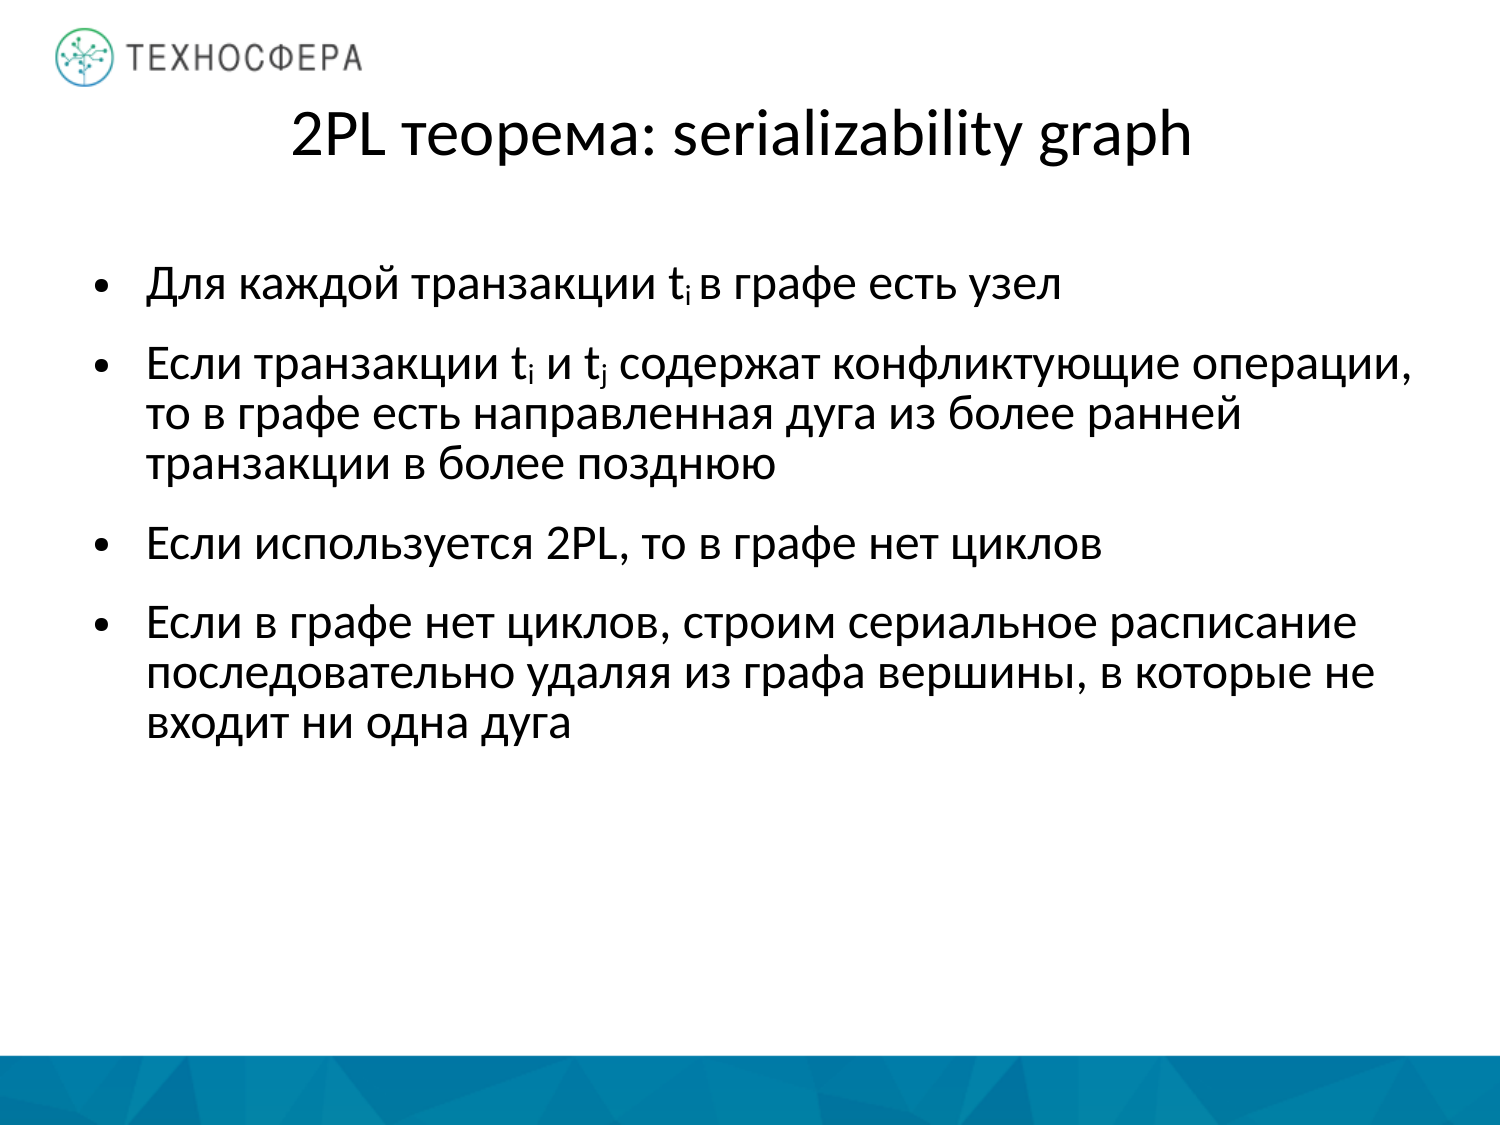

# 2PL теорема: serializability graph
Для каждой транзакции ti в графе есть узел
Если транзакции ti и tj содержат конфликтующие операции, то в графе есть направленная дуга из более ранней транзакции в более позднюю
Если используется 2PL, то в графе нет циклов
Если в графе нет циклов, строим сериальное расписание последовательно удаляя из графа вершины, в которые не входит ни одна дуга